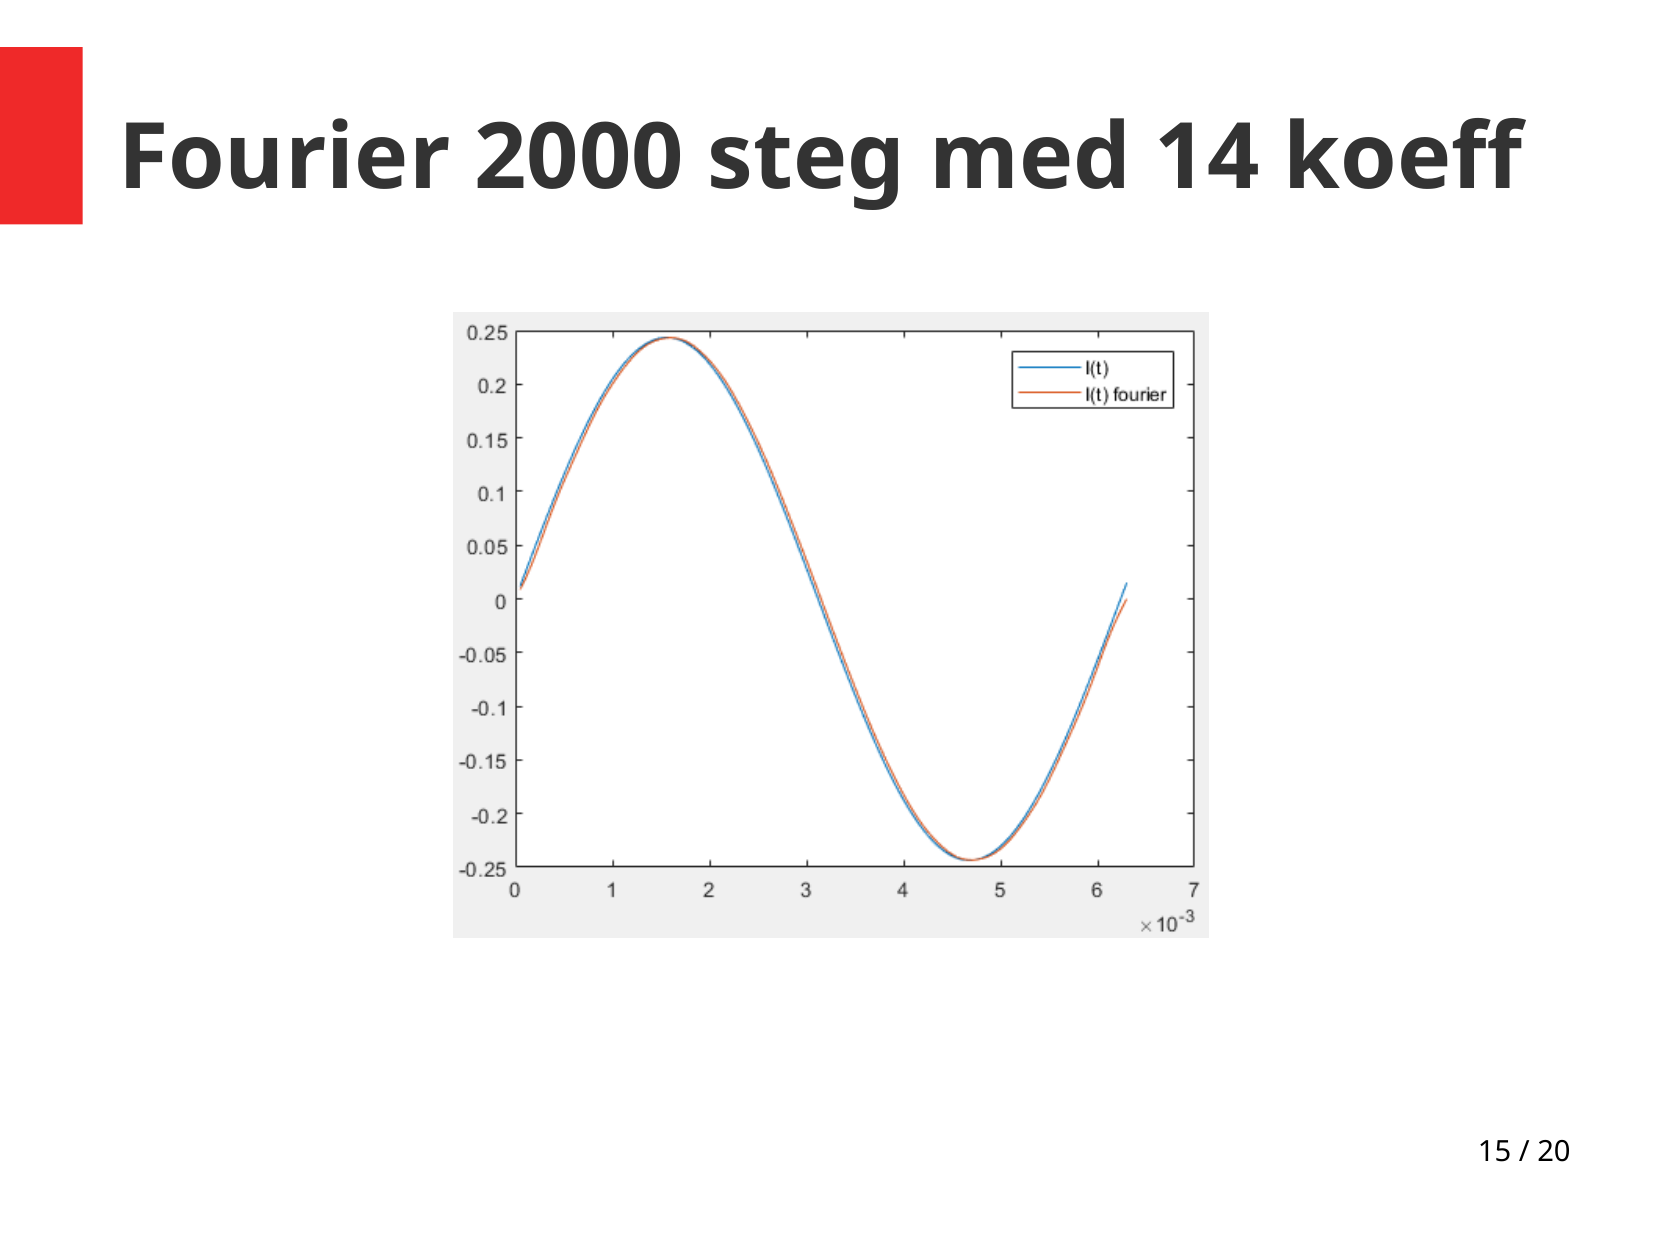

# Fourier 2000 steg med 14 koeff
15